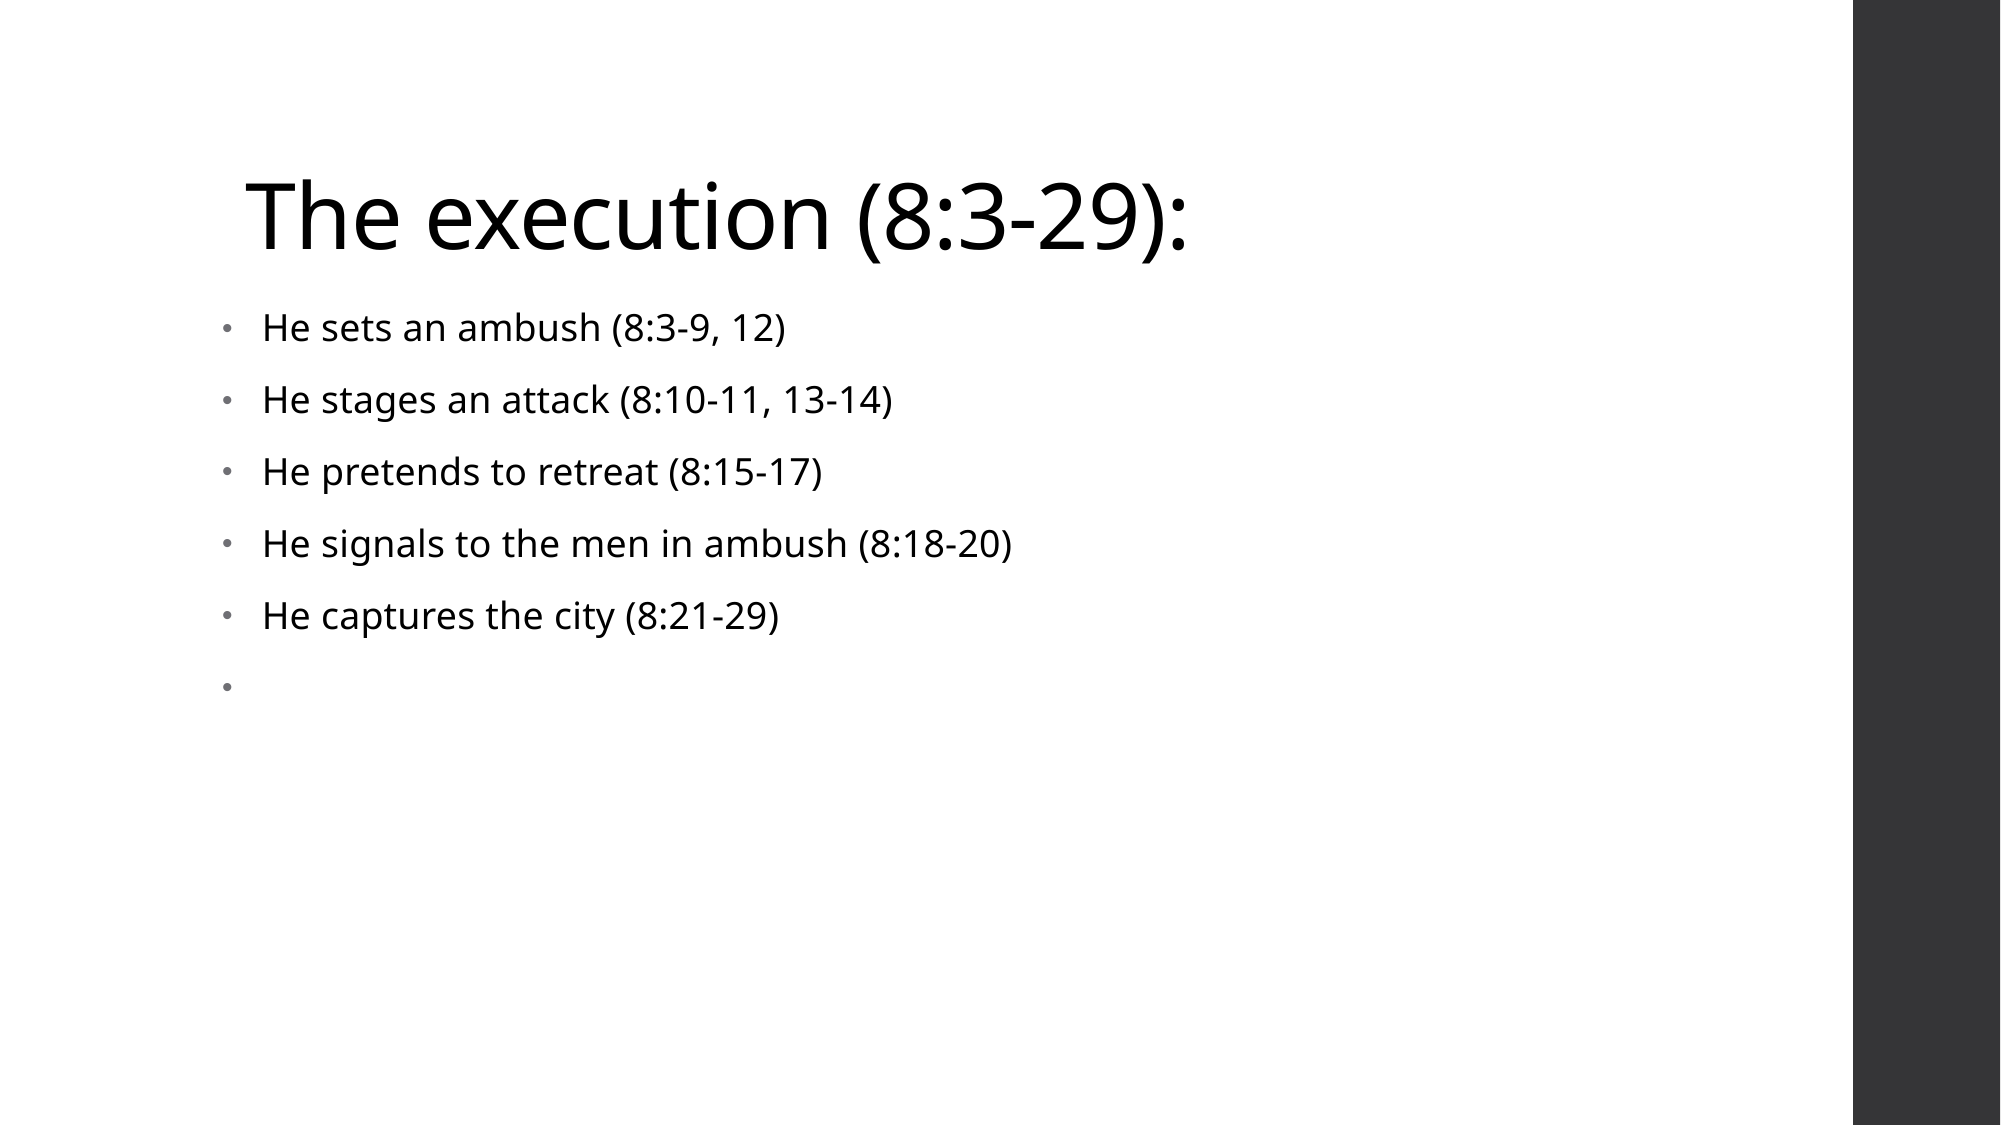

# The execution (8:3-29):
 He sets an ambush (8:3-9, 12)
 He stages an attack (8:10-11, 13-14)
 He pretends to retreat (8:15-17)
 He signals to the men in ambush (8:18-20)
 He captures the city (8:21-29)